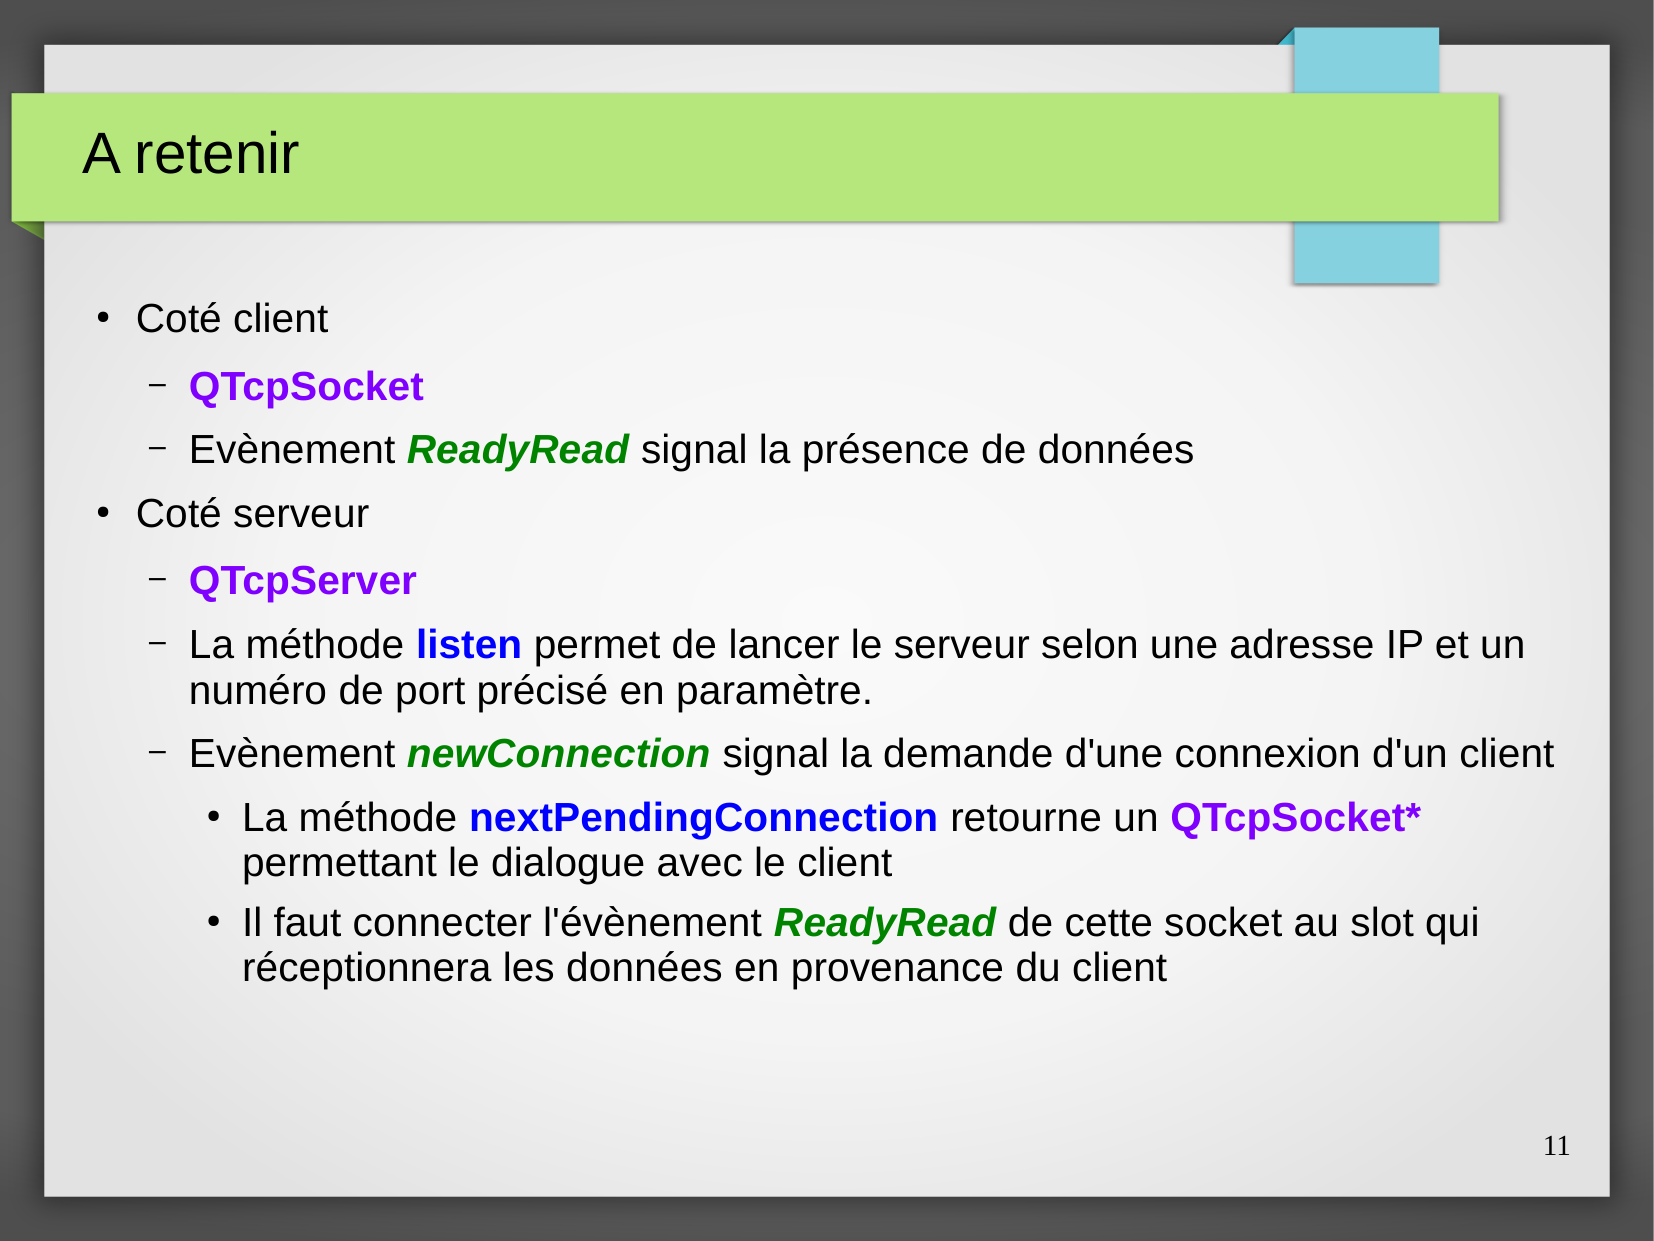

# A retenir
Coté client
QTcpSocket
Evènement ReadyRead signal la présence de données
Coté serveur
QTcpServer
La méthode listen permet de lancer le serveur selon une adresse IP et un numéro de port précisé en paramètre.
Evènement newConnection signal la demande d'une connexion d'un client
La méthode nextPendingConnection retourne un QTcpSocket* permettant le dialogue avec le client
Il faut connecter l'évènement ReadyRead de cette socket au slot qui réceptionnera les données en provenance du client
11